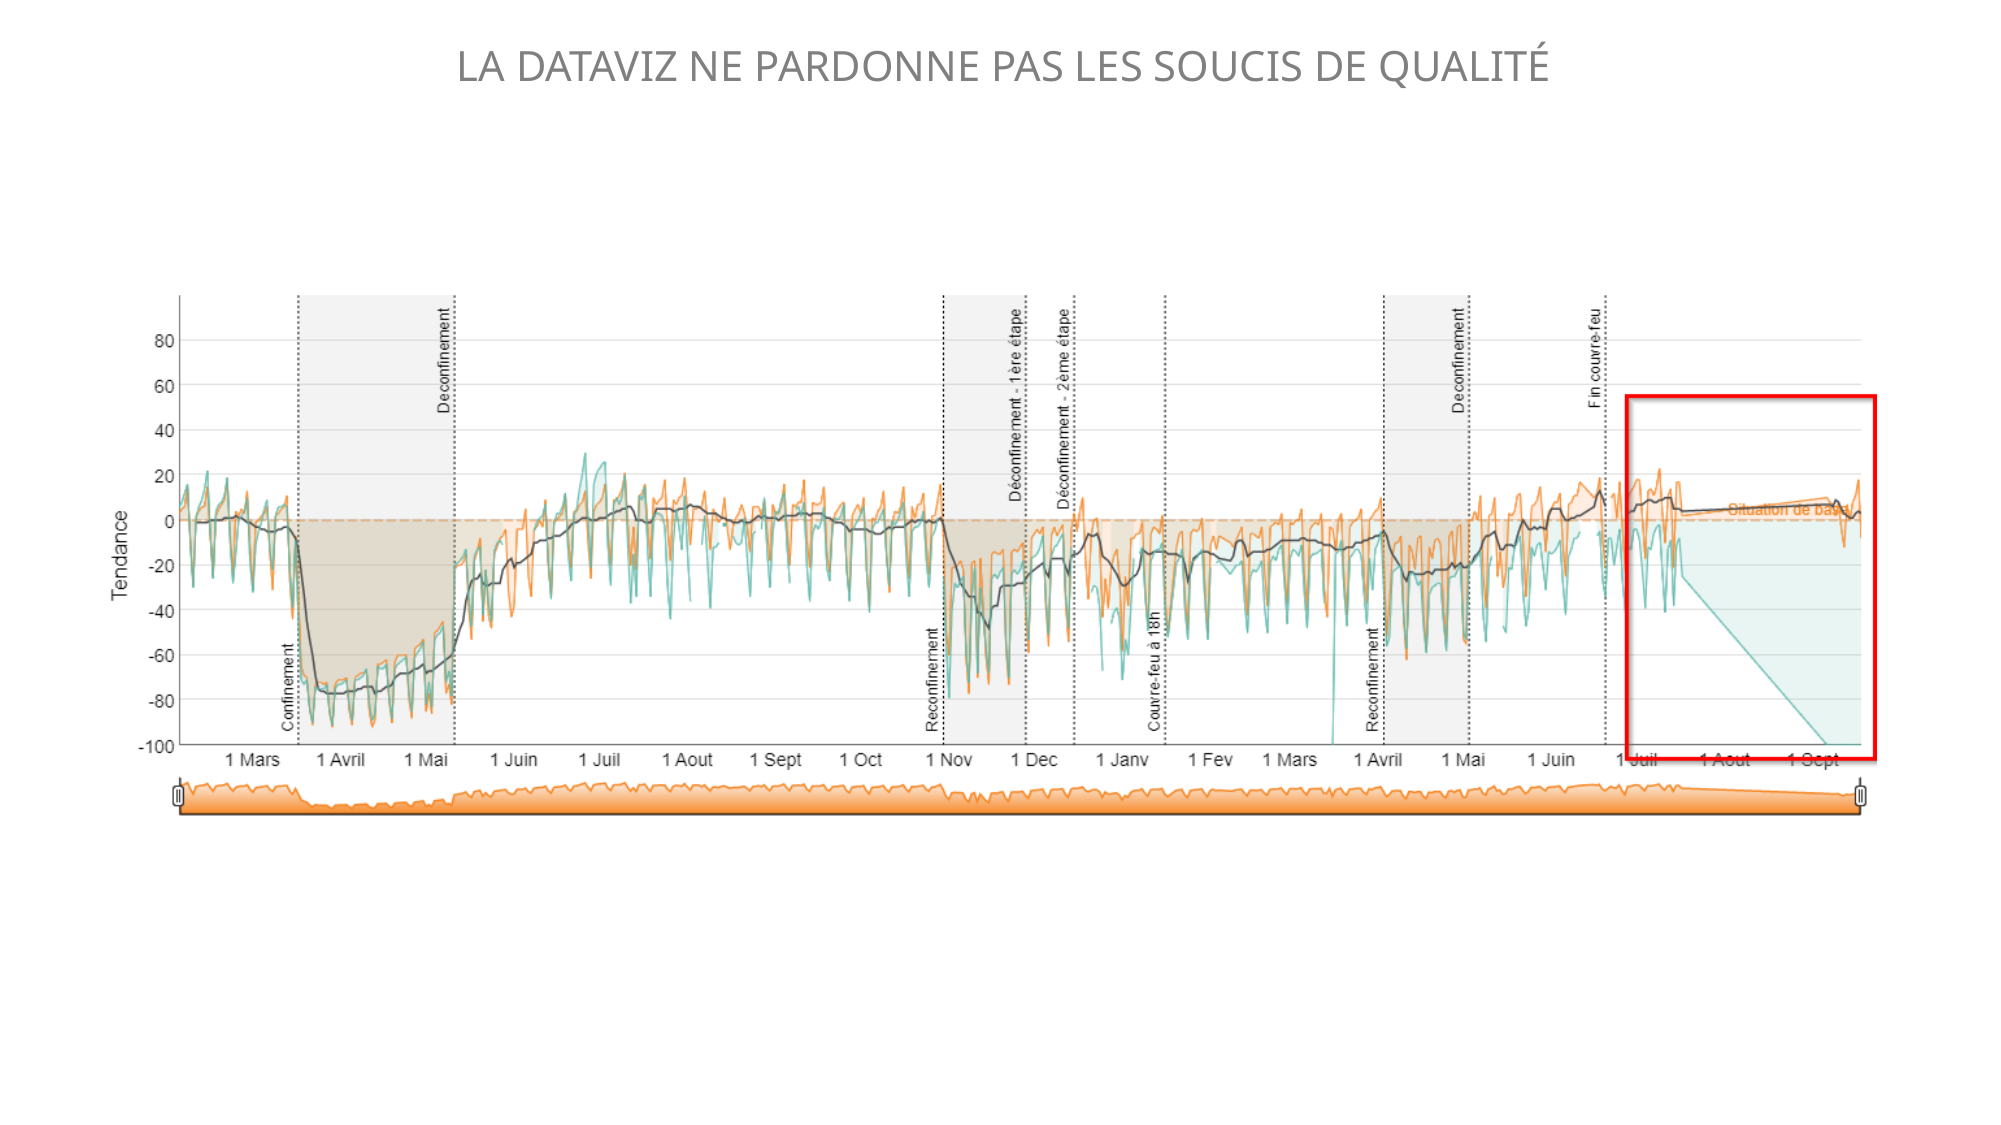

La dataviz NE pardonne pas les soucis de qualité